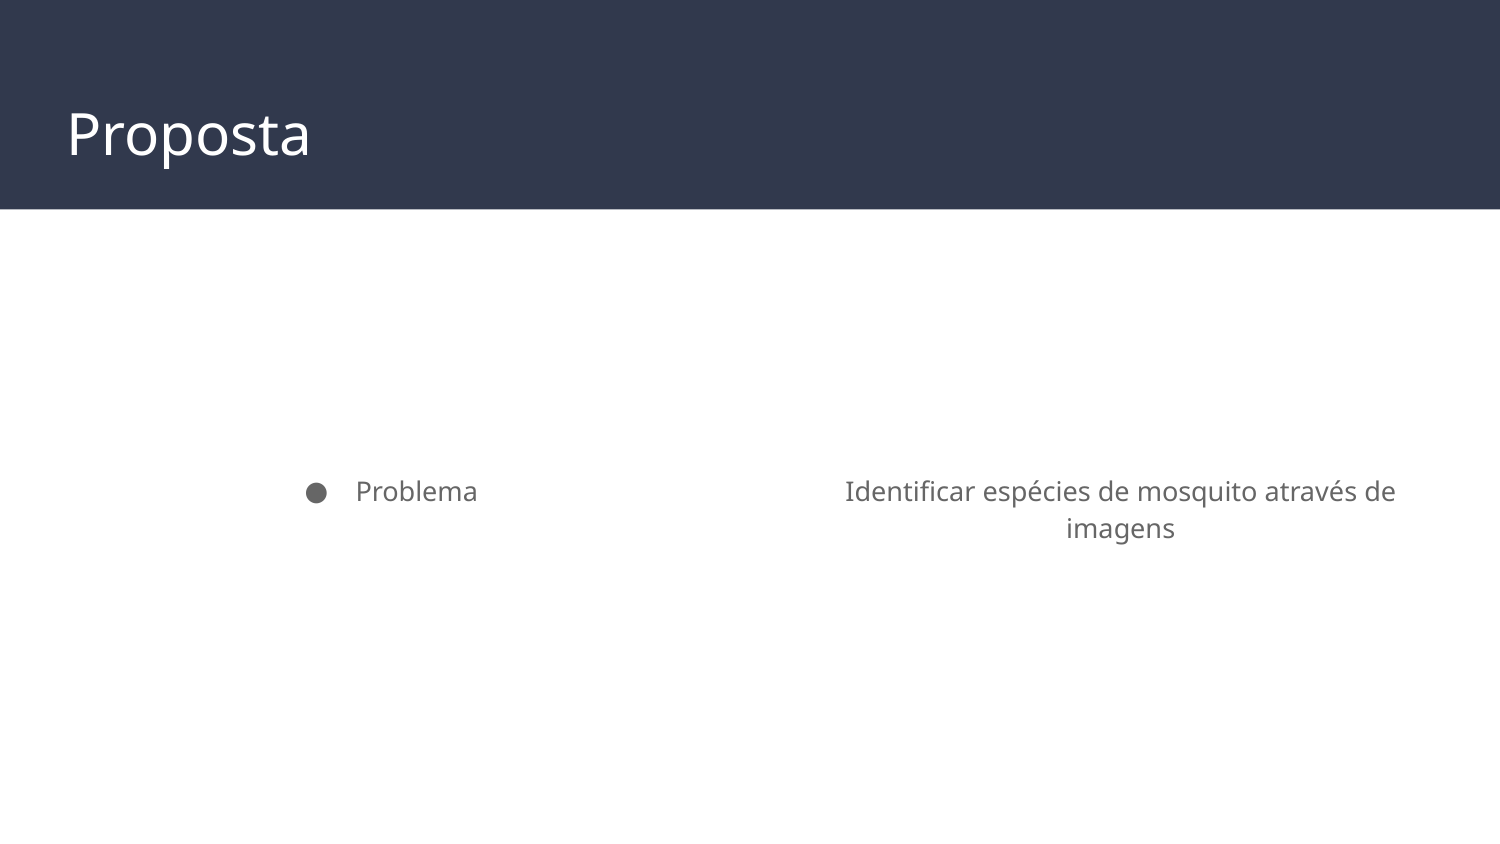

# Proposta
Problema
Identificar espécies de mosquito através de imagens